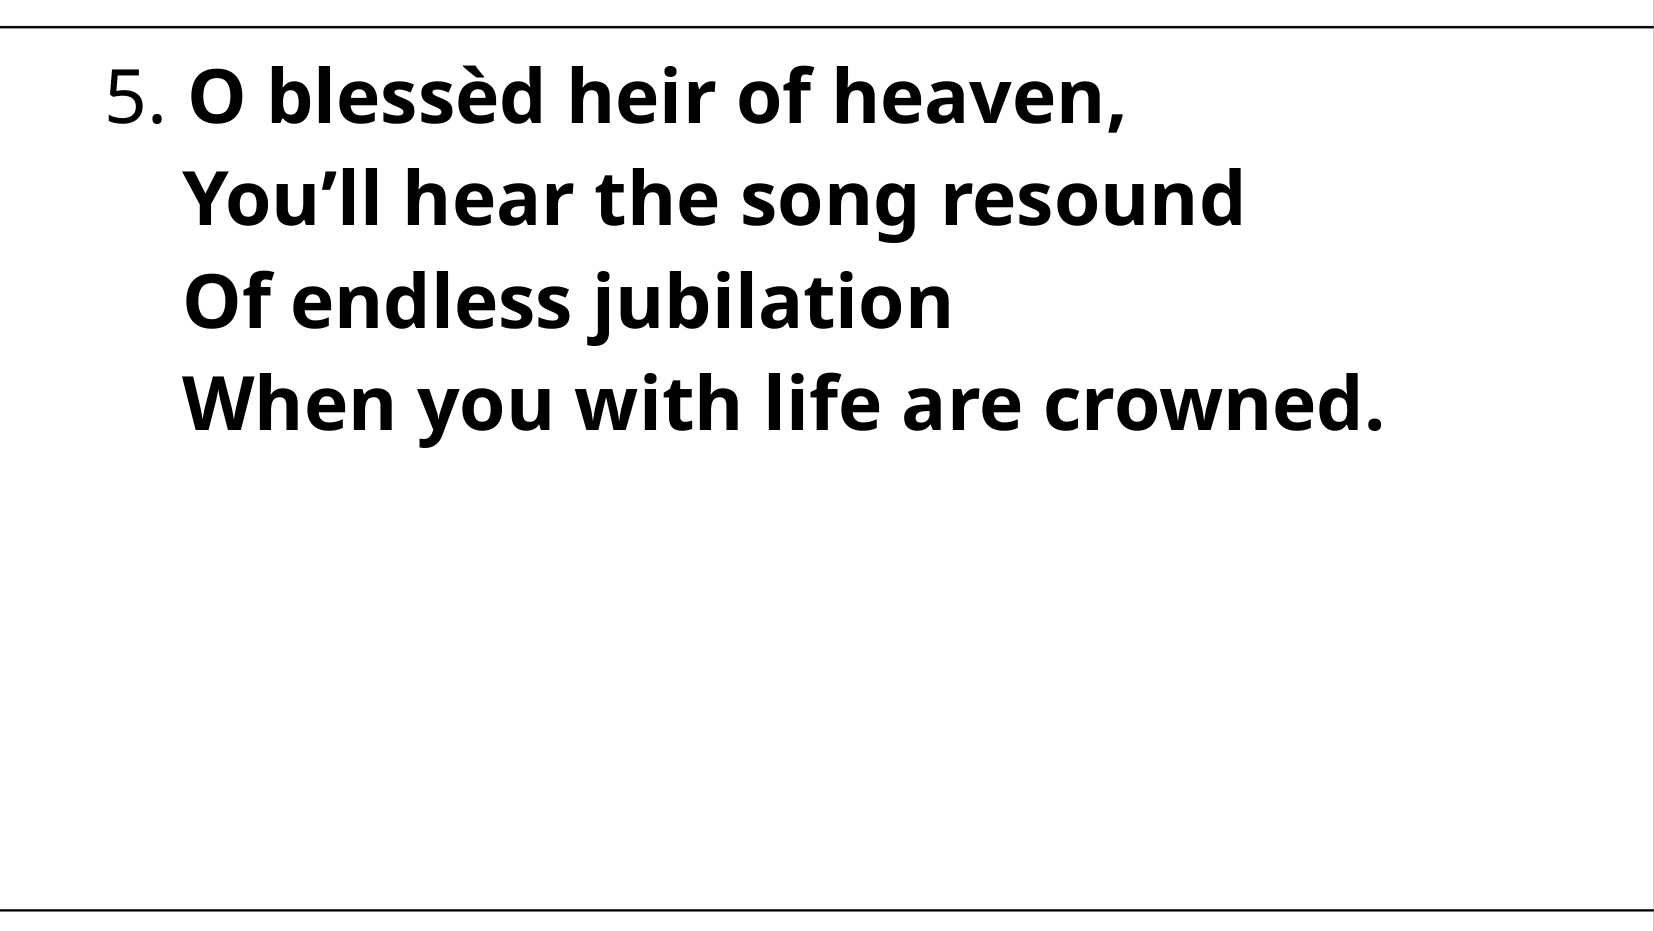

5. O blessèd heir of heaven,
 You’ll hear the song resound
 Of endless jubilation
 When you with life are crowned.